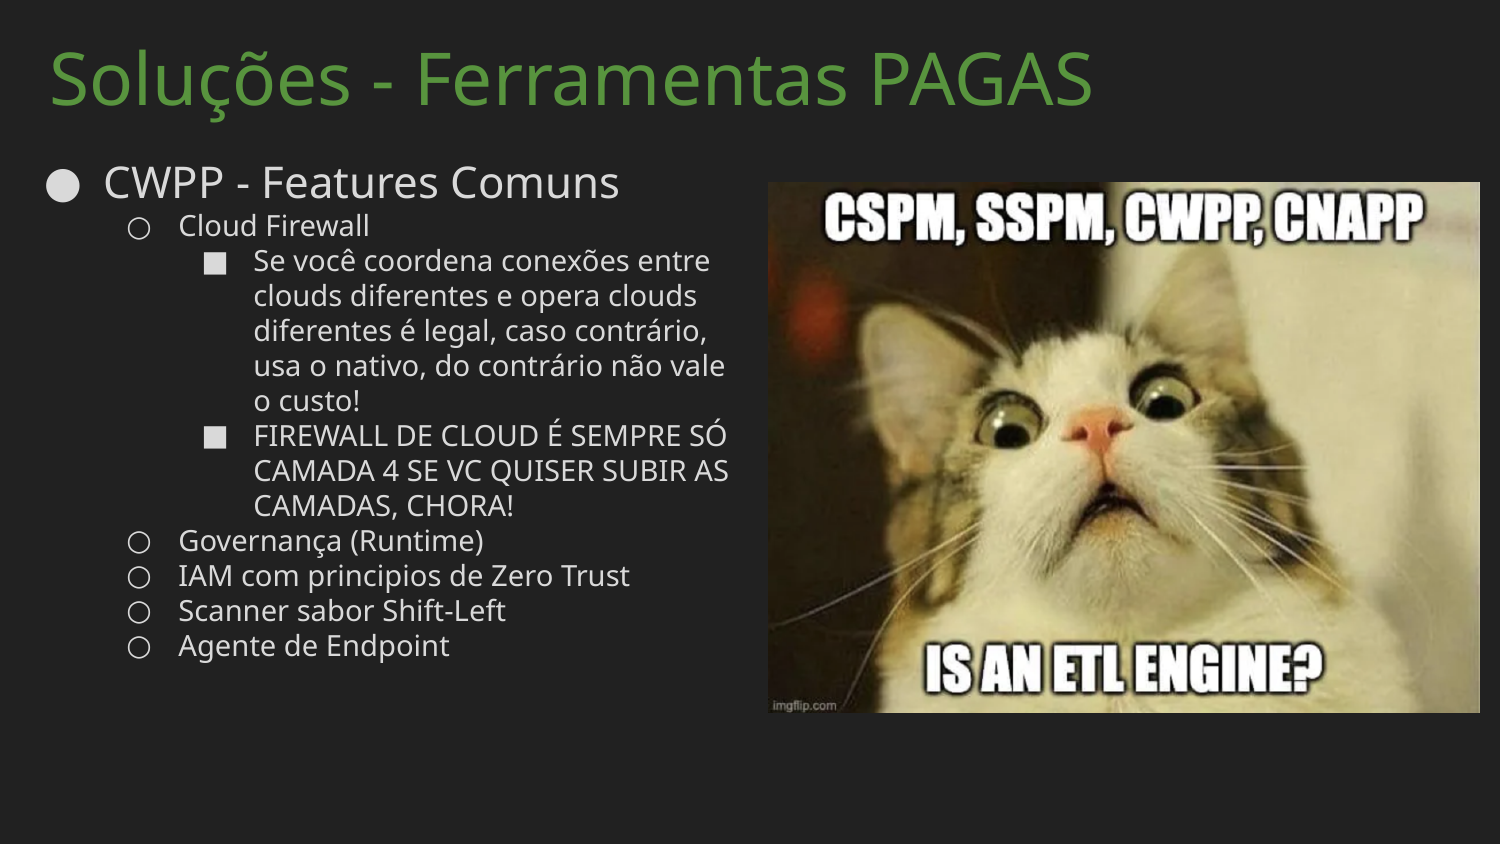

# Soluções - Ferramentas PAGAS
CWPP - Features Comuns
Cloud Firewall
Se você coordena conexões entre clouds diferentes e opera clouds diferentes é legal, caso contrário, usa o nativo, do contrário não vale o custo!
FIREWALL DE CLOUD É SEMPRE SÓ CAMADA 4 SE VC QUISER SUBIR AS CAMADAS, CHORA!
Governança (Runtime)
IAM com principios de Zero Trust
Scanner sabor Shift-Left
Agente de Endpoint